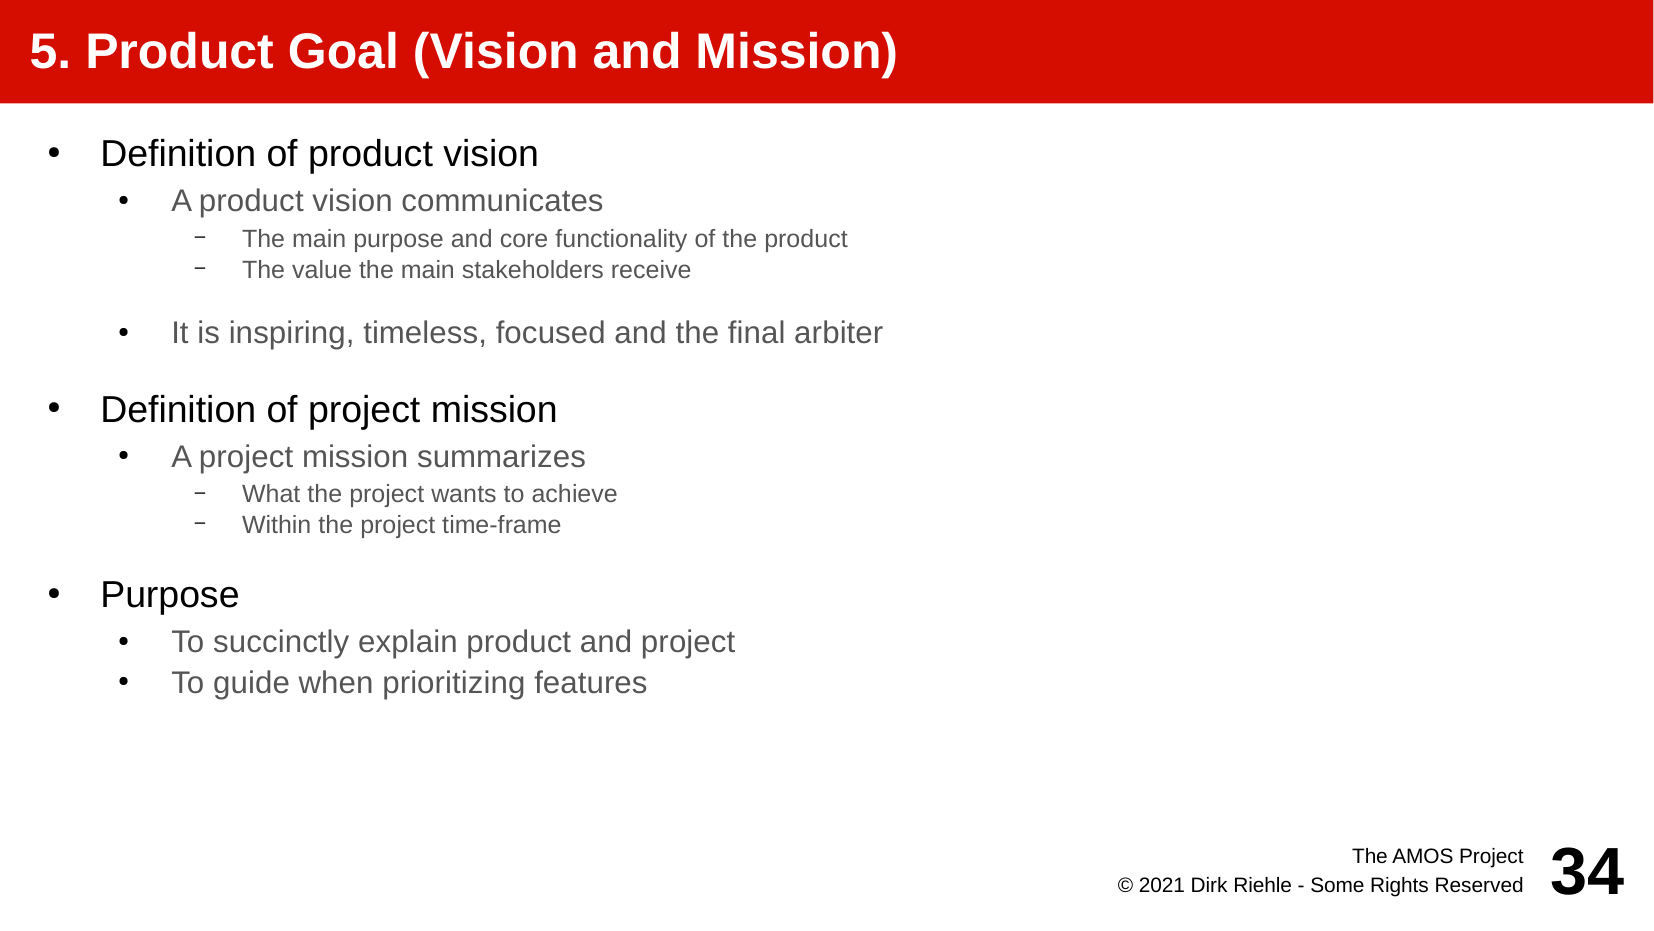

# 5. Product Goal (Vision and Mission)
Definition of product vision
A product vision communicates
The main purpose and core functionality of the product
The value the main stakeholders receive
It is inspiring, timeless, focused and the final arbiter
Definition of project mission
A project mission summarizes
What the project wants to achieve
Within the project time-frame
Purpose
To succinctly explain product and project
To guide when prioritizing features
The AMOS Project
34
© 2021 Dirk Riehle - Some Rights Reserved